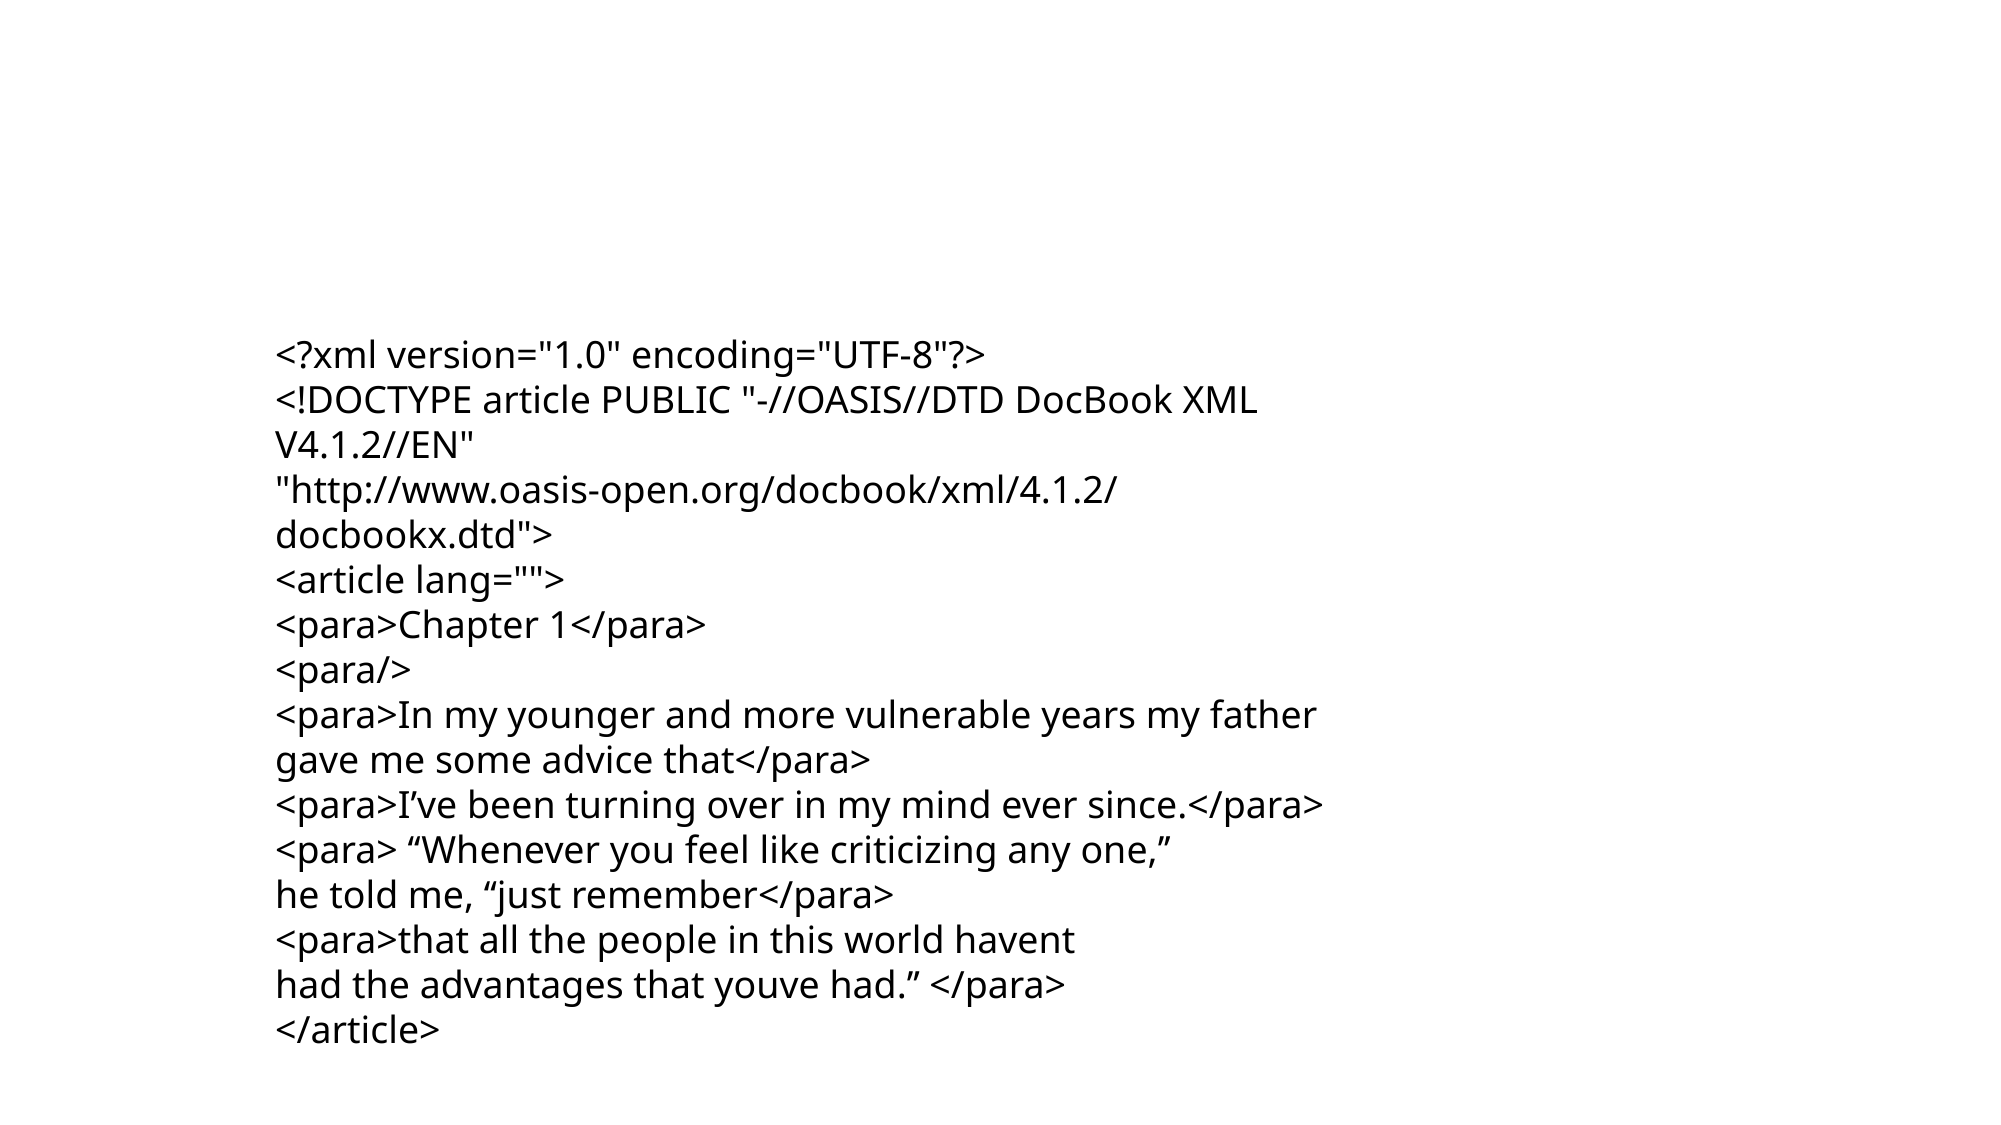

#
<?xml version="1.0" encoding="UTF-8"?>
<!DOCTYPE article PUBLIC "-//OASIS//DTD DocBook XML V4.1.2//EN"
"http://www.oasis-open.org/docbook/xml/4.1.2/docbookx.dtd">
<article lang="">
<para>Chapter 1</para>
<para/>
<para>In my younger and more vulnerable years my father
gave me some advice that</para>
<para>I’ve been turning over in my mind ever since.</para>
<para> ‘‘Whenever you feel like criticizing any one,’’
he told me, ‘‘just remember</para>
<para>that all the people in this world havent
had the advantages that youve had.’’ </para>
</article>